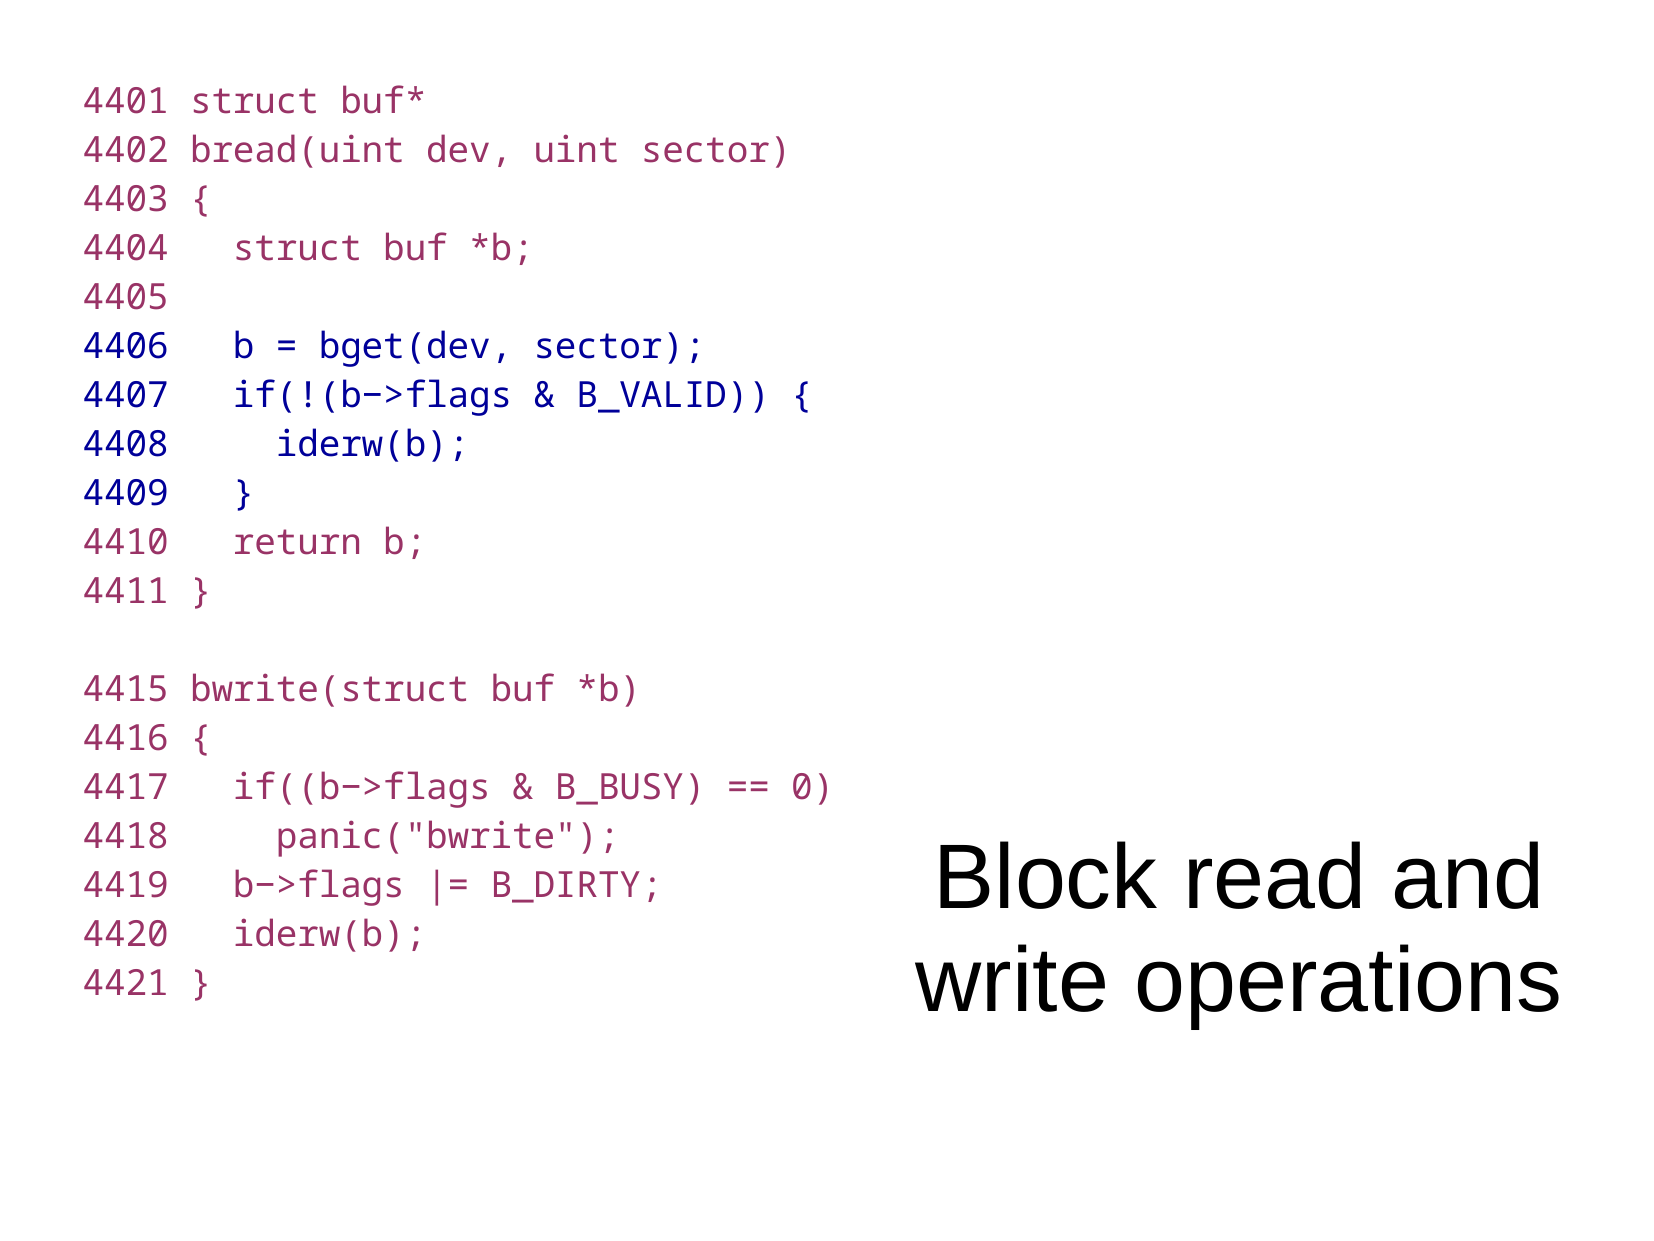

4401 struct buf*
4402 bread(uint dev, uint sector)
4403 {
4404 struct buf *b;
4405
4406 b = bget(dev, sector);
4407 if(!(b−>flags & B_VALID)) {
4408 iderw(b);
4409 }
4410 return b;
4411 }
4415 bwrite(struct buf *b)
4416 {
4417 if((b−>flags & B_BUSY) == 0)
4418 panic("bwrite");
4419 b−>flags |= B_DIRTY;
4420 iderw(b);
4421 }
# Block read and write operations